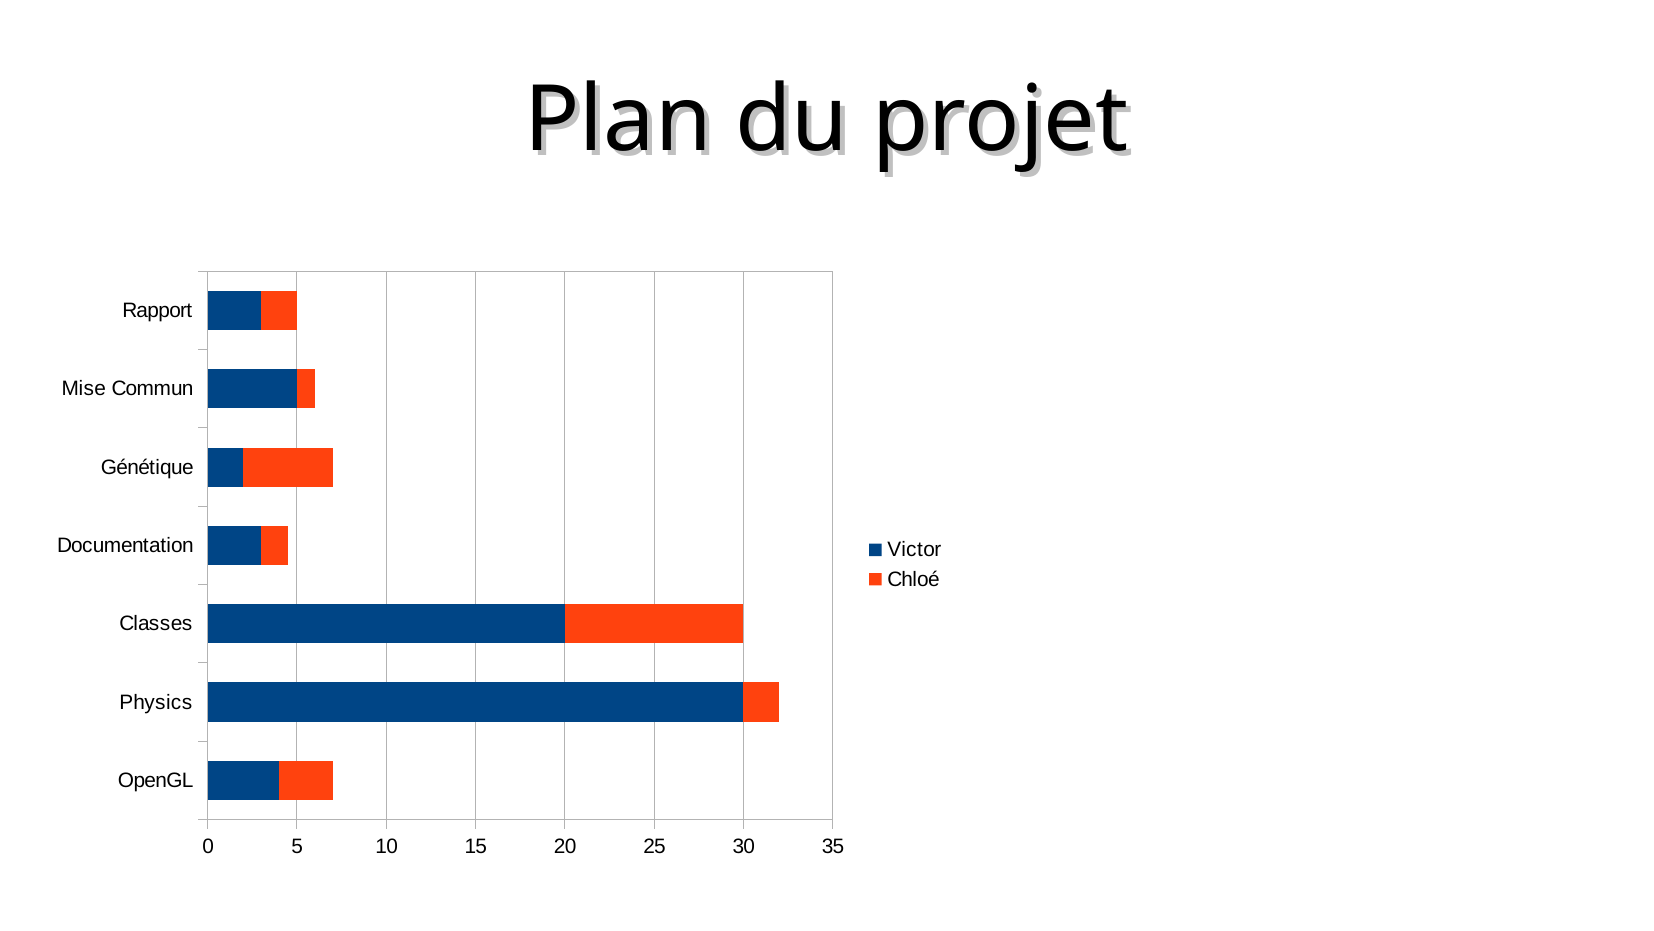

# Plan du projet
### Chart
| Category | Victor | Chloé |
|---|---|---|
| OpenGL | 4.0 | 3.0 |
| Physics | 30.0 | 2.0 |
| Classes | 20.0 | 10.0 |
| Documentation | 3.0 | 1.5 |
| Génétique | 2.0 | 5.0 |
| Mise Commun | 5.0 | 1.0 |
| Rapport | 3.0 | 2.0 |